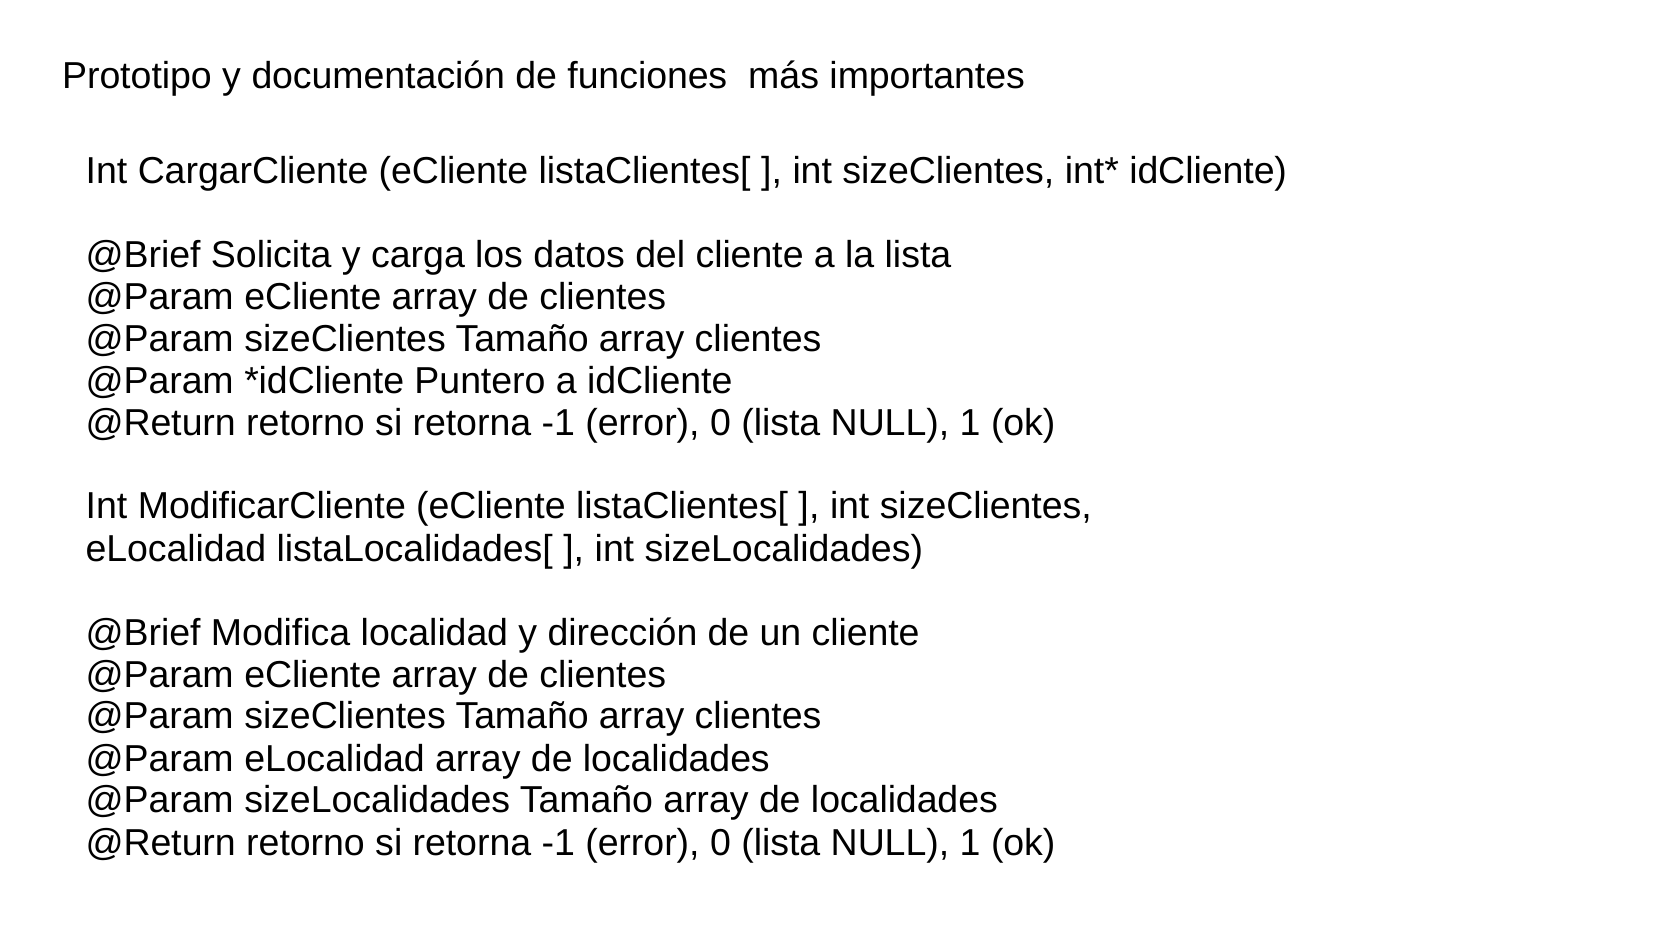

Prototipo y documentación de funciones más importantes
Int CargarCliente (eCliente listaClientes[ ], int sizeClientes, int* idCliente)
@Brief Solicita y carga los datos del cliente a la lista
@Param eCliente array de clientes
@Param sizeClientes Tamaño array clientes
@Param *idCliente Puntero a idCliente
@Return retorno si retorna -1 (error), 0 (lista NULL), 1 (ok)
Int ModificarCliente (eCliente listaClientes[ ], int sizeClientes,
eLocalidad listaLocalidades[ ], int sizeLocalidades)
@Brief Modifica localidad y dirección de un cliente
@Param eCliente array de clientes
@Param sizeClientes Tamaño array clientes
@Param eLocalidad array de localidades
@Param sizeLocalidades Tamaño array de localidades
@Return retorno si retorna -1 (error), 0 (lista NULL), 1 (ok)